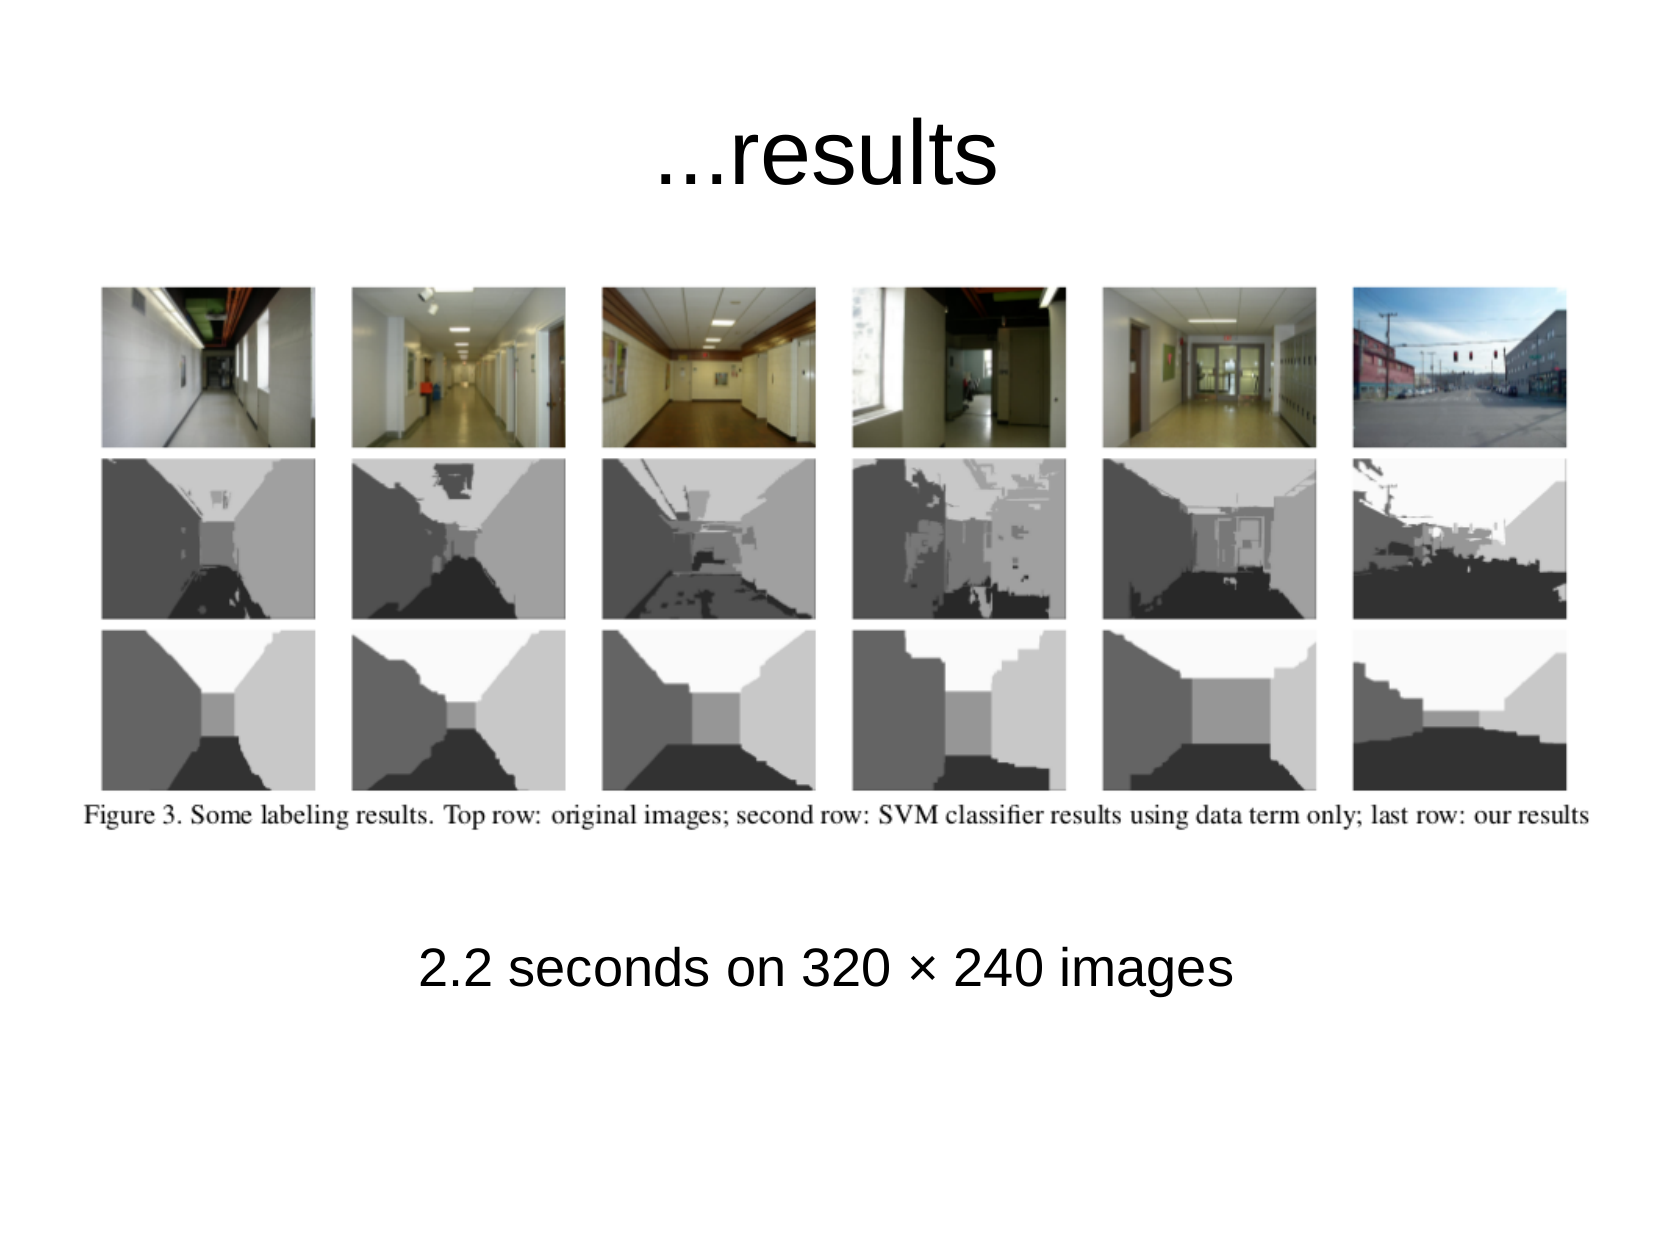

# ...results
2.2 seconds on 320 × 240 images